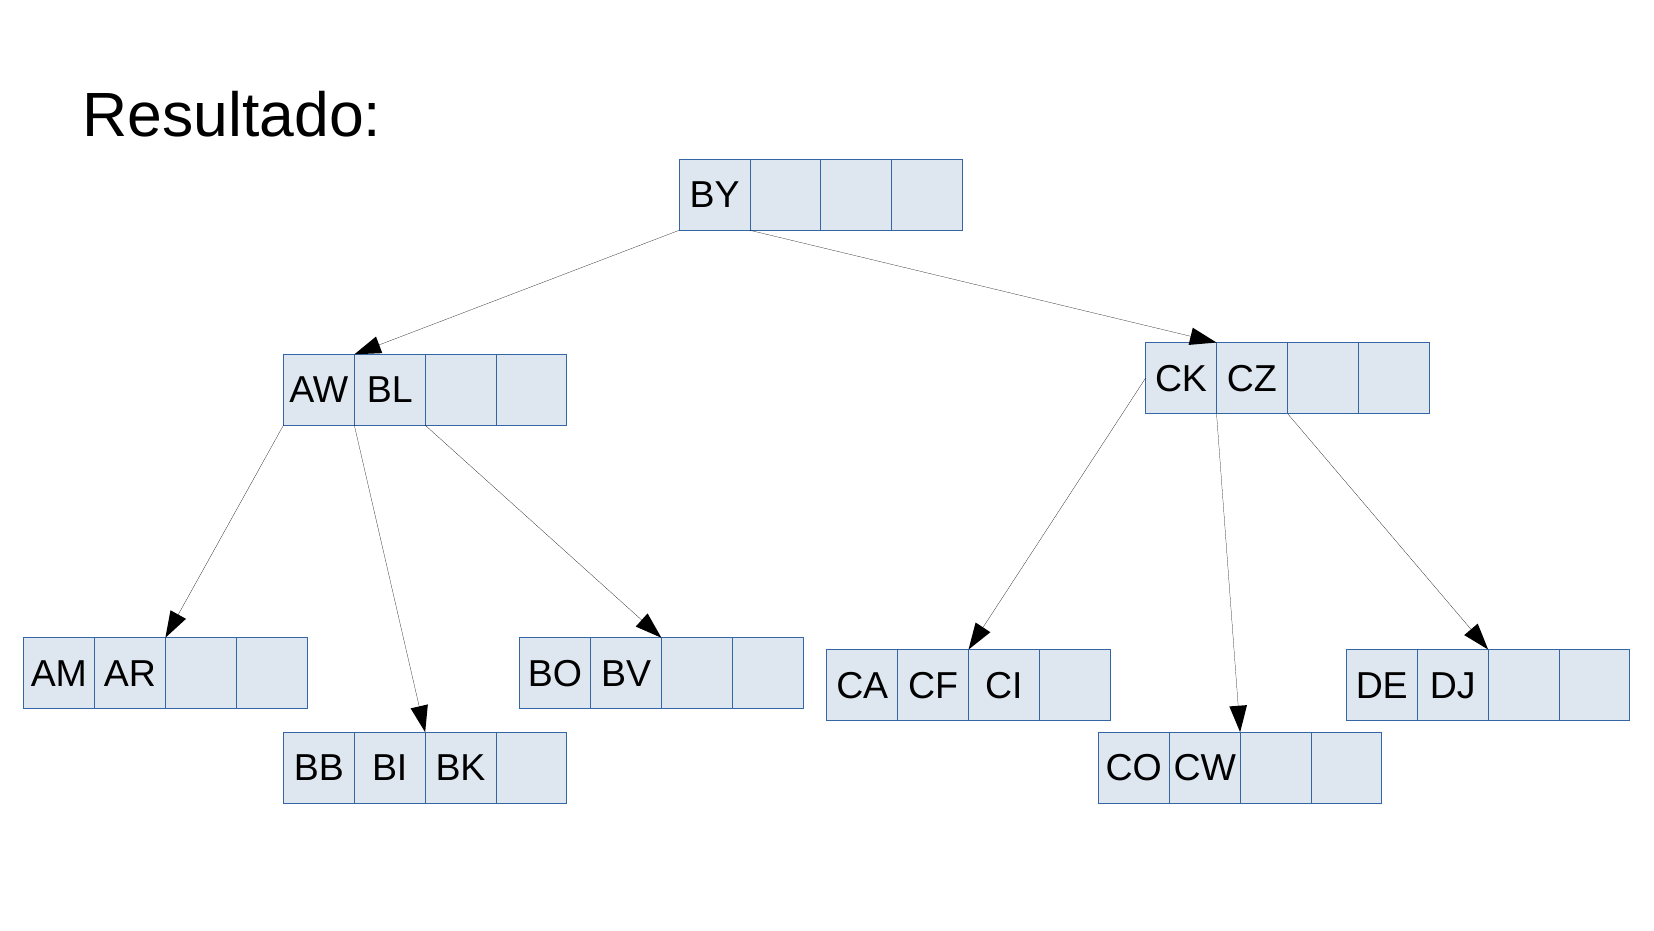

# Resultado:
BY
CK
CZ
AW
BL
AM
AR
BO
BV
CA
CF
CI
DE
DJ
BB
BI
BK
CO
CW